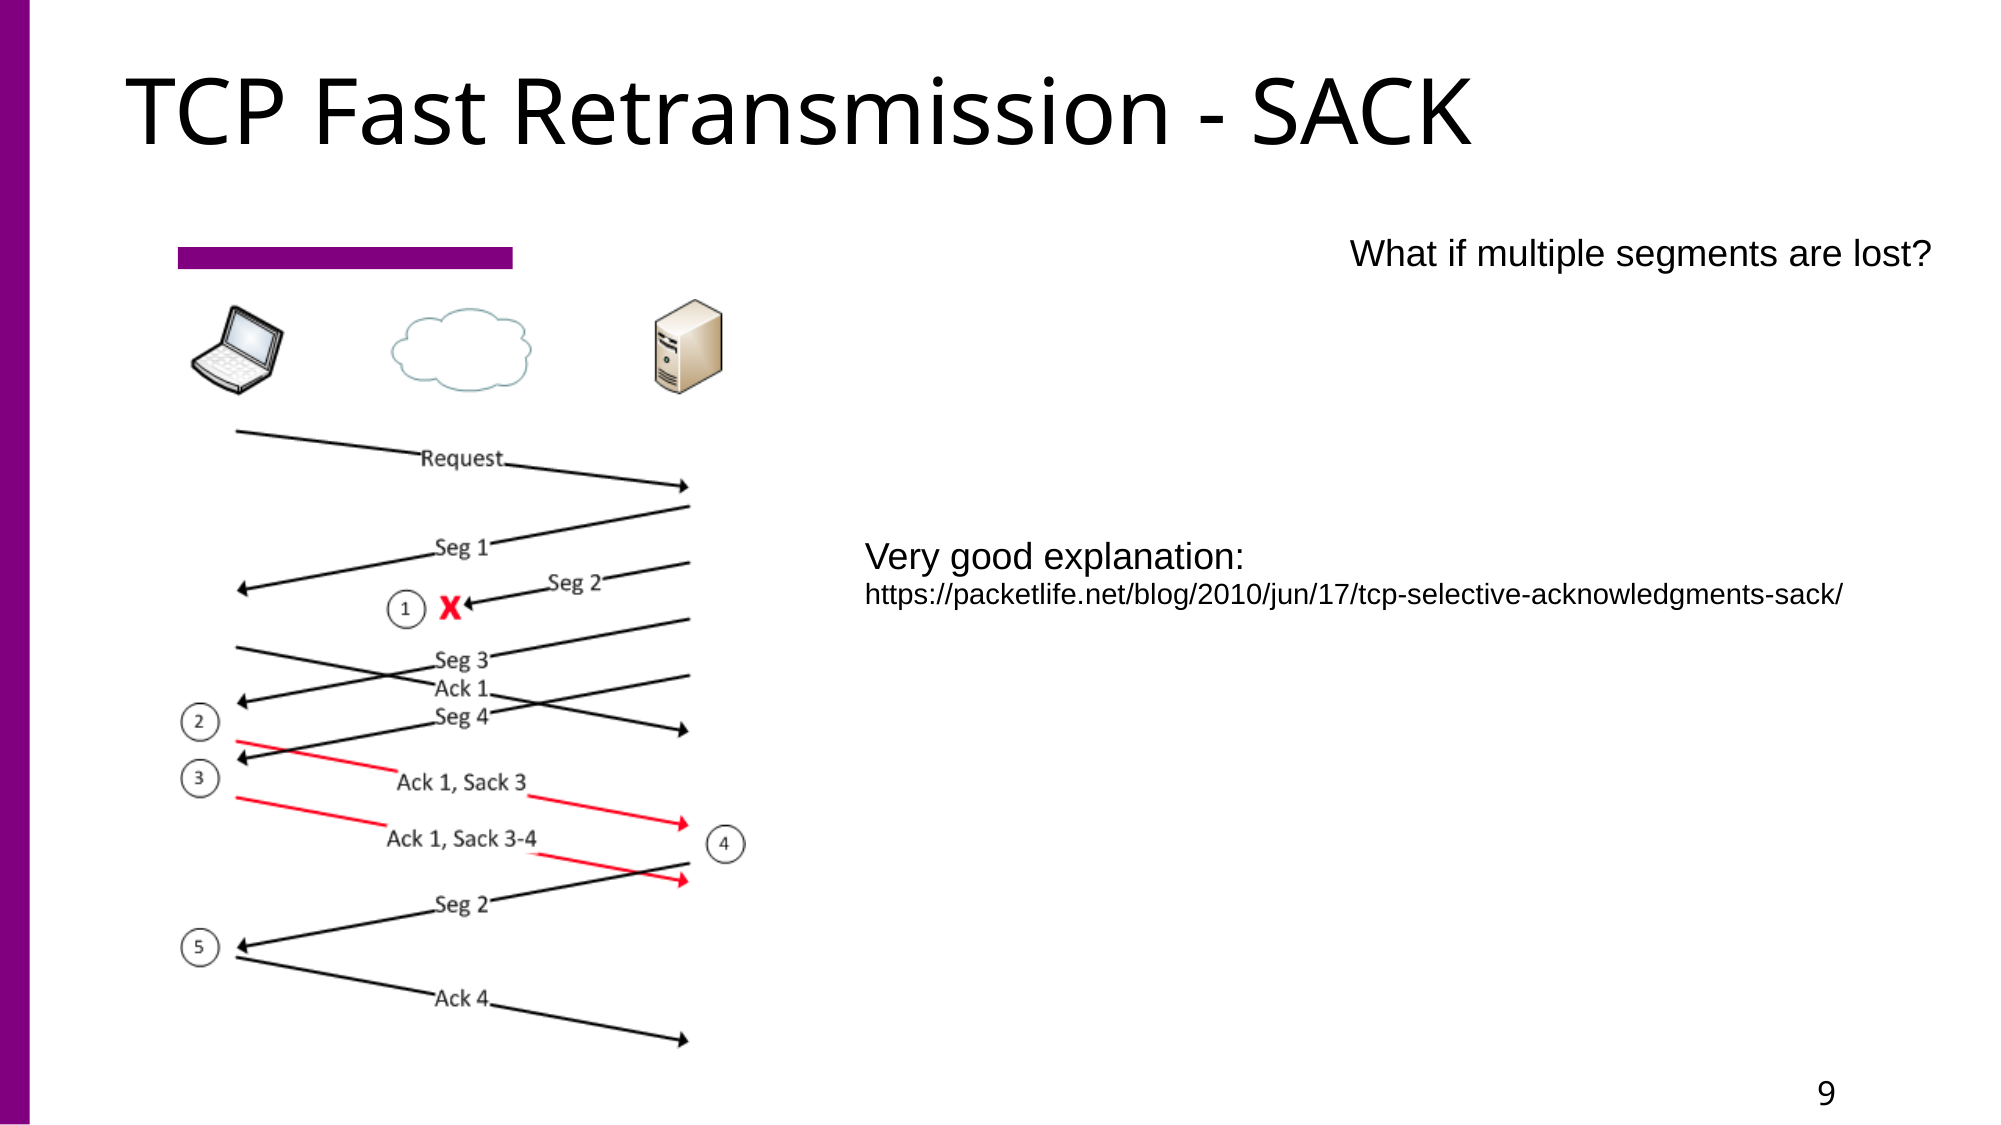

# TCP Fast Retransmission - SACK
What if multiple segments are lost?
Very good explanation:
https://packetlife.net/blog/2010/jun/17/tcp-selective-acknowledgments-sack/